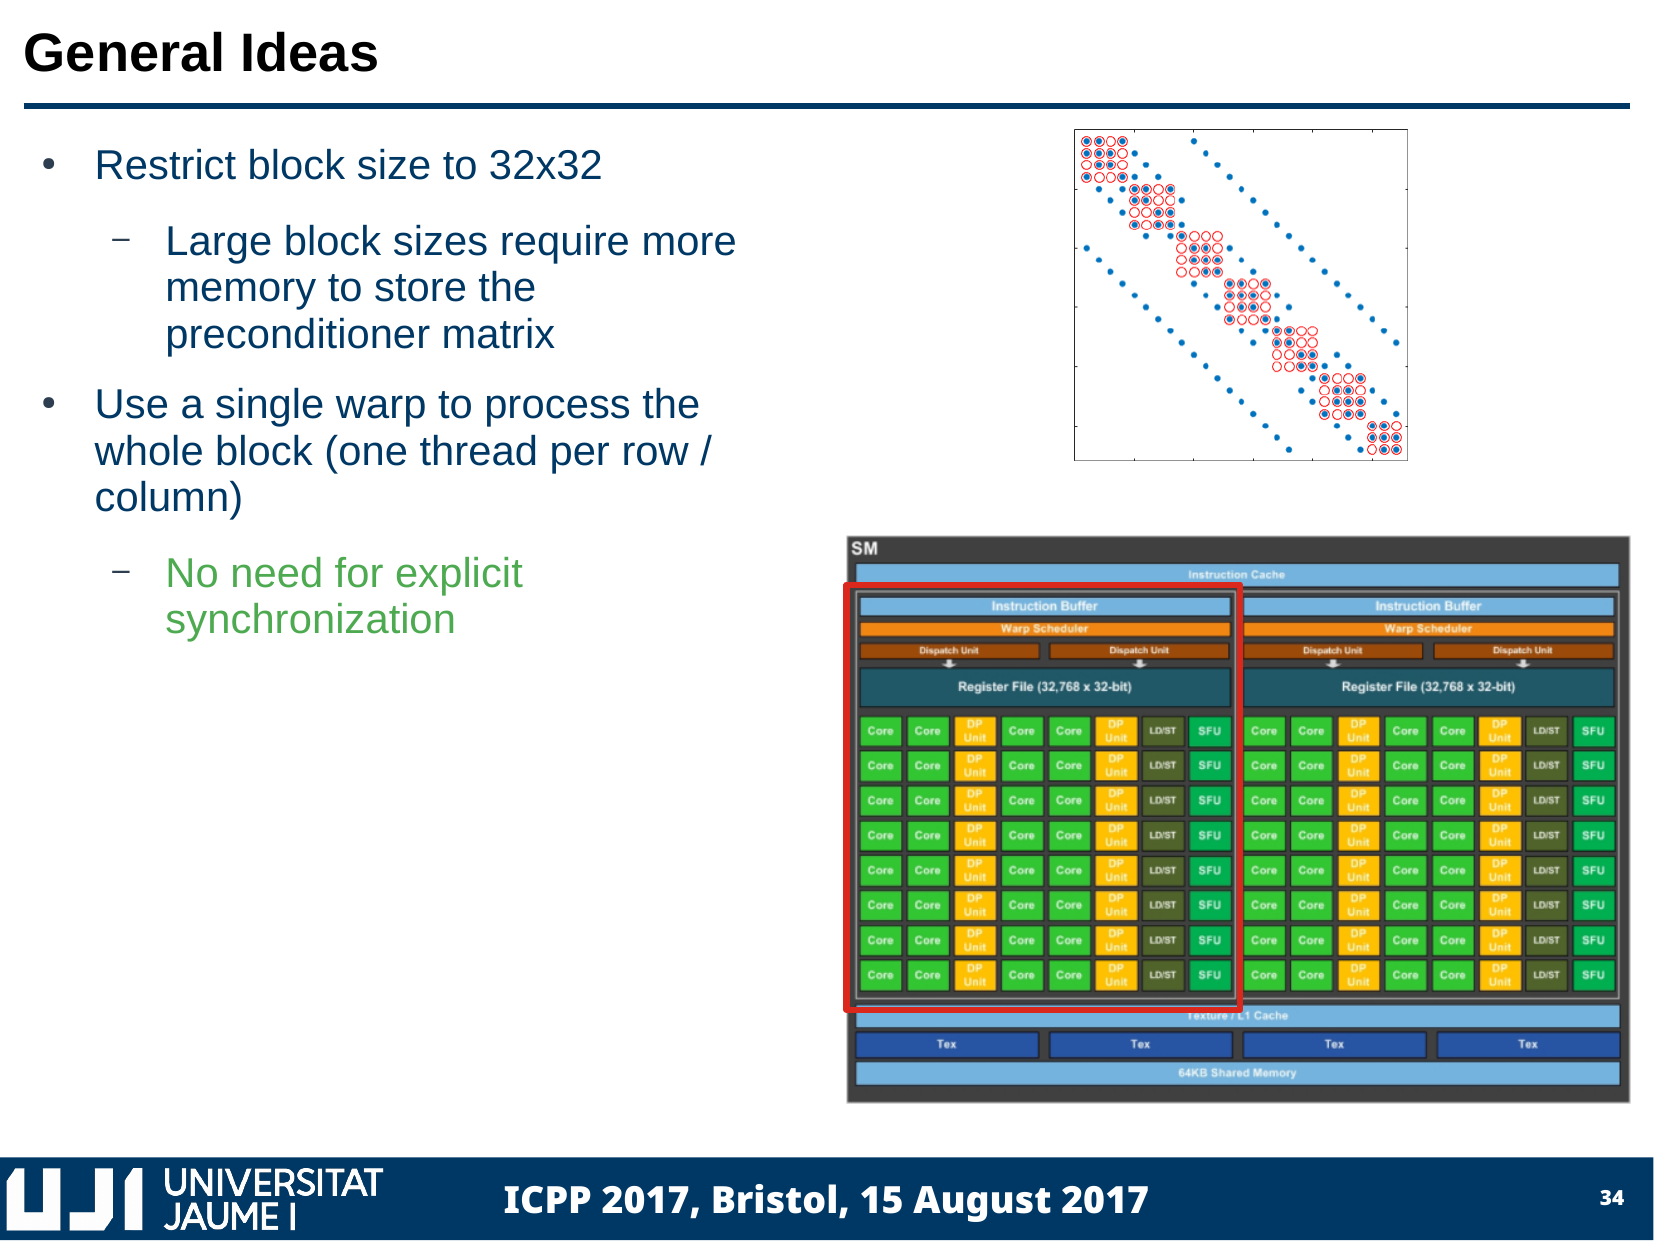

# General Ideas
Restrict block size to 32x32
Large block sizes require more memory to store the preconditioner matrix
Use a single warp to process the whole block (one thread per row / column)
No need for explicit synchronization
ICPP 2017, Bristol, 15 August 2017
34